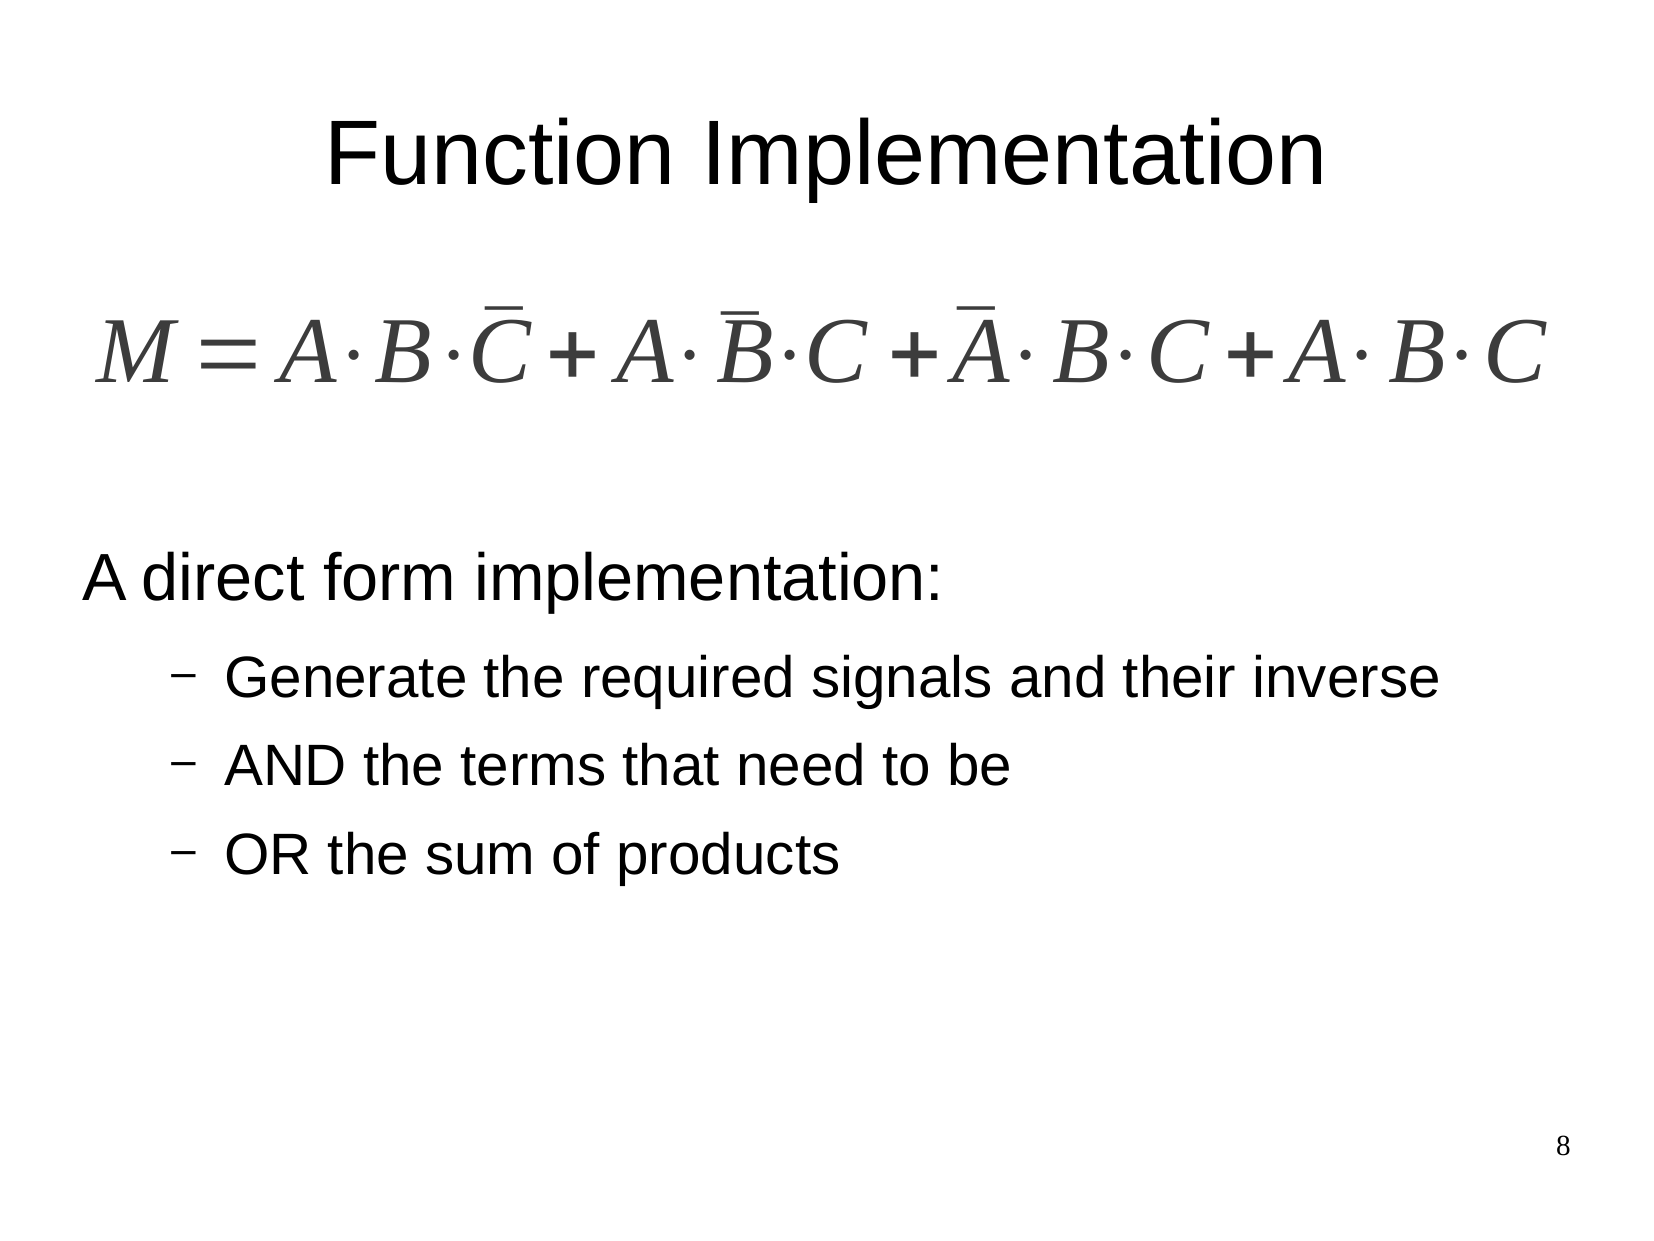

# Function Implementation
A direct form implementation:
Generate the required signals and their inverse
AND the terms that need to be
OR the sum of products
8